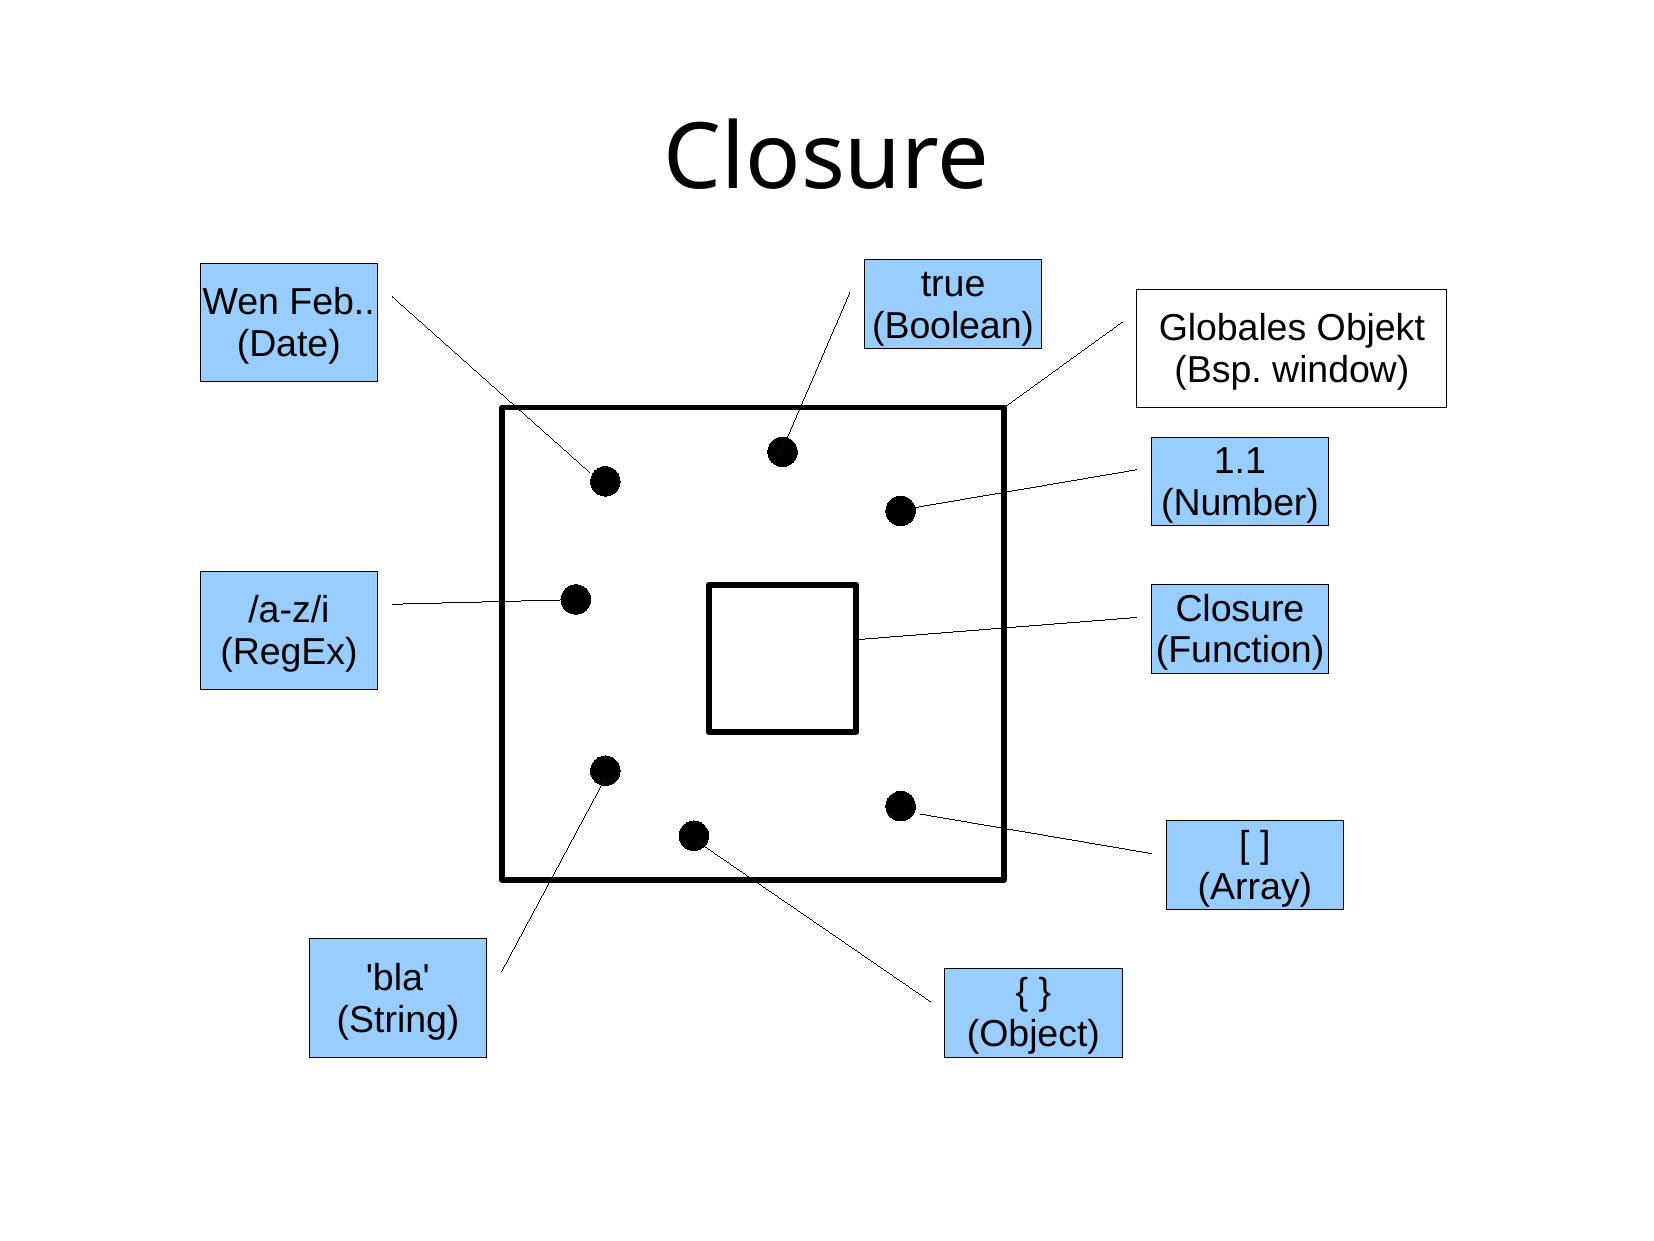

# Closure
true
(Boolean)
Wen Feb..
(Date)
Globales Objekt
(Bsp. window)
1.1
(Number)
/a-z/i
(RegEx)
Closure
(Function)
[ ]
(Array)
'bla'
(String)
{ }
(Object)